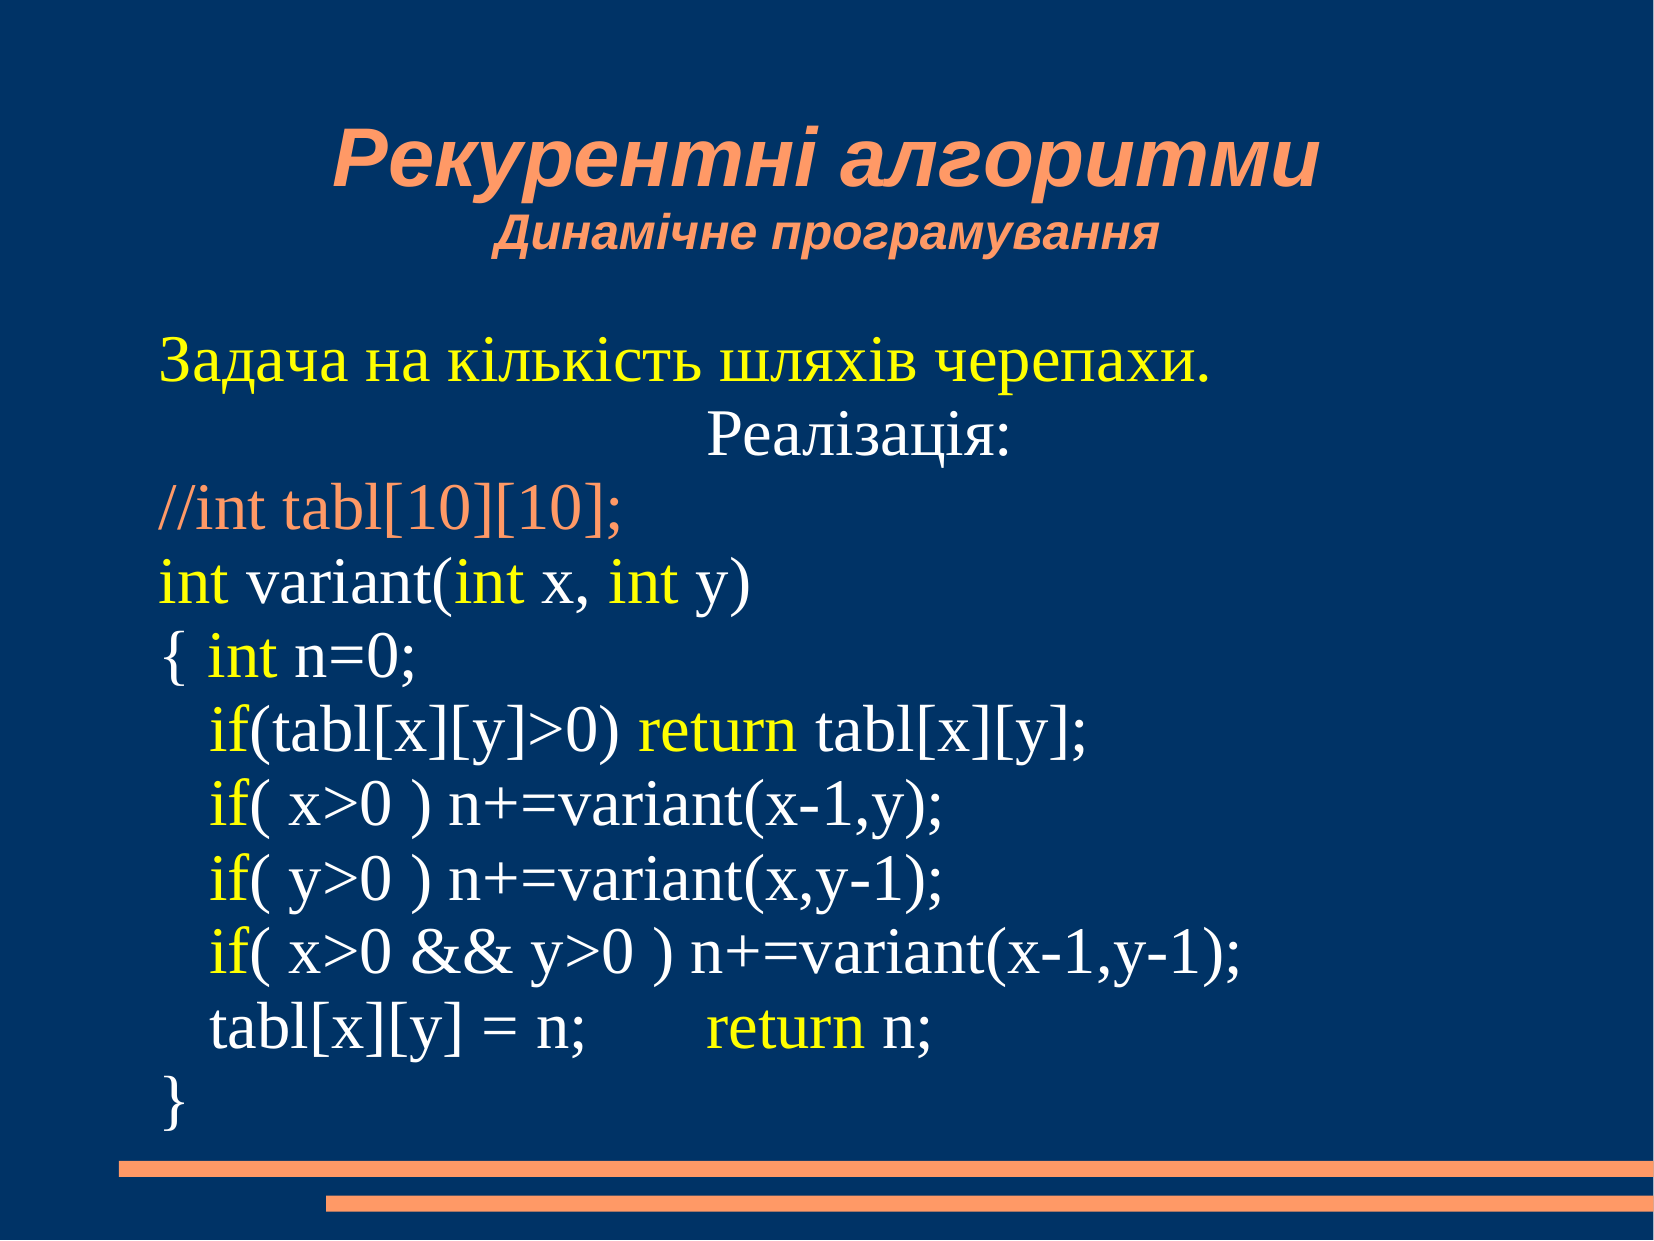

Рекурентні алгоритми
Динамічне програмування
# Задача на кількість шляхів черепахи.
Реалізація:
//int tabl[10][10];
int variant(int x, int y)
{ int n=0;
 if(tabl[x][y]>0) return tabl[x][y];
 if( x>0 ) n+=variant(x-1,y);
 if( y>0 ) n+=variant(x,y-1);
 if( x>0 && y>0 ) n+=variant(x-1,y-1);
 tabl[x][y] = n; return n;
}